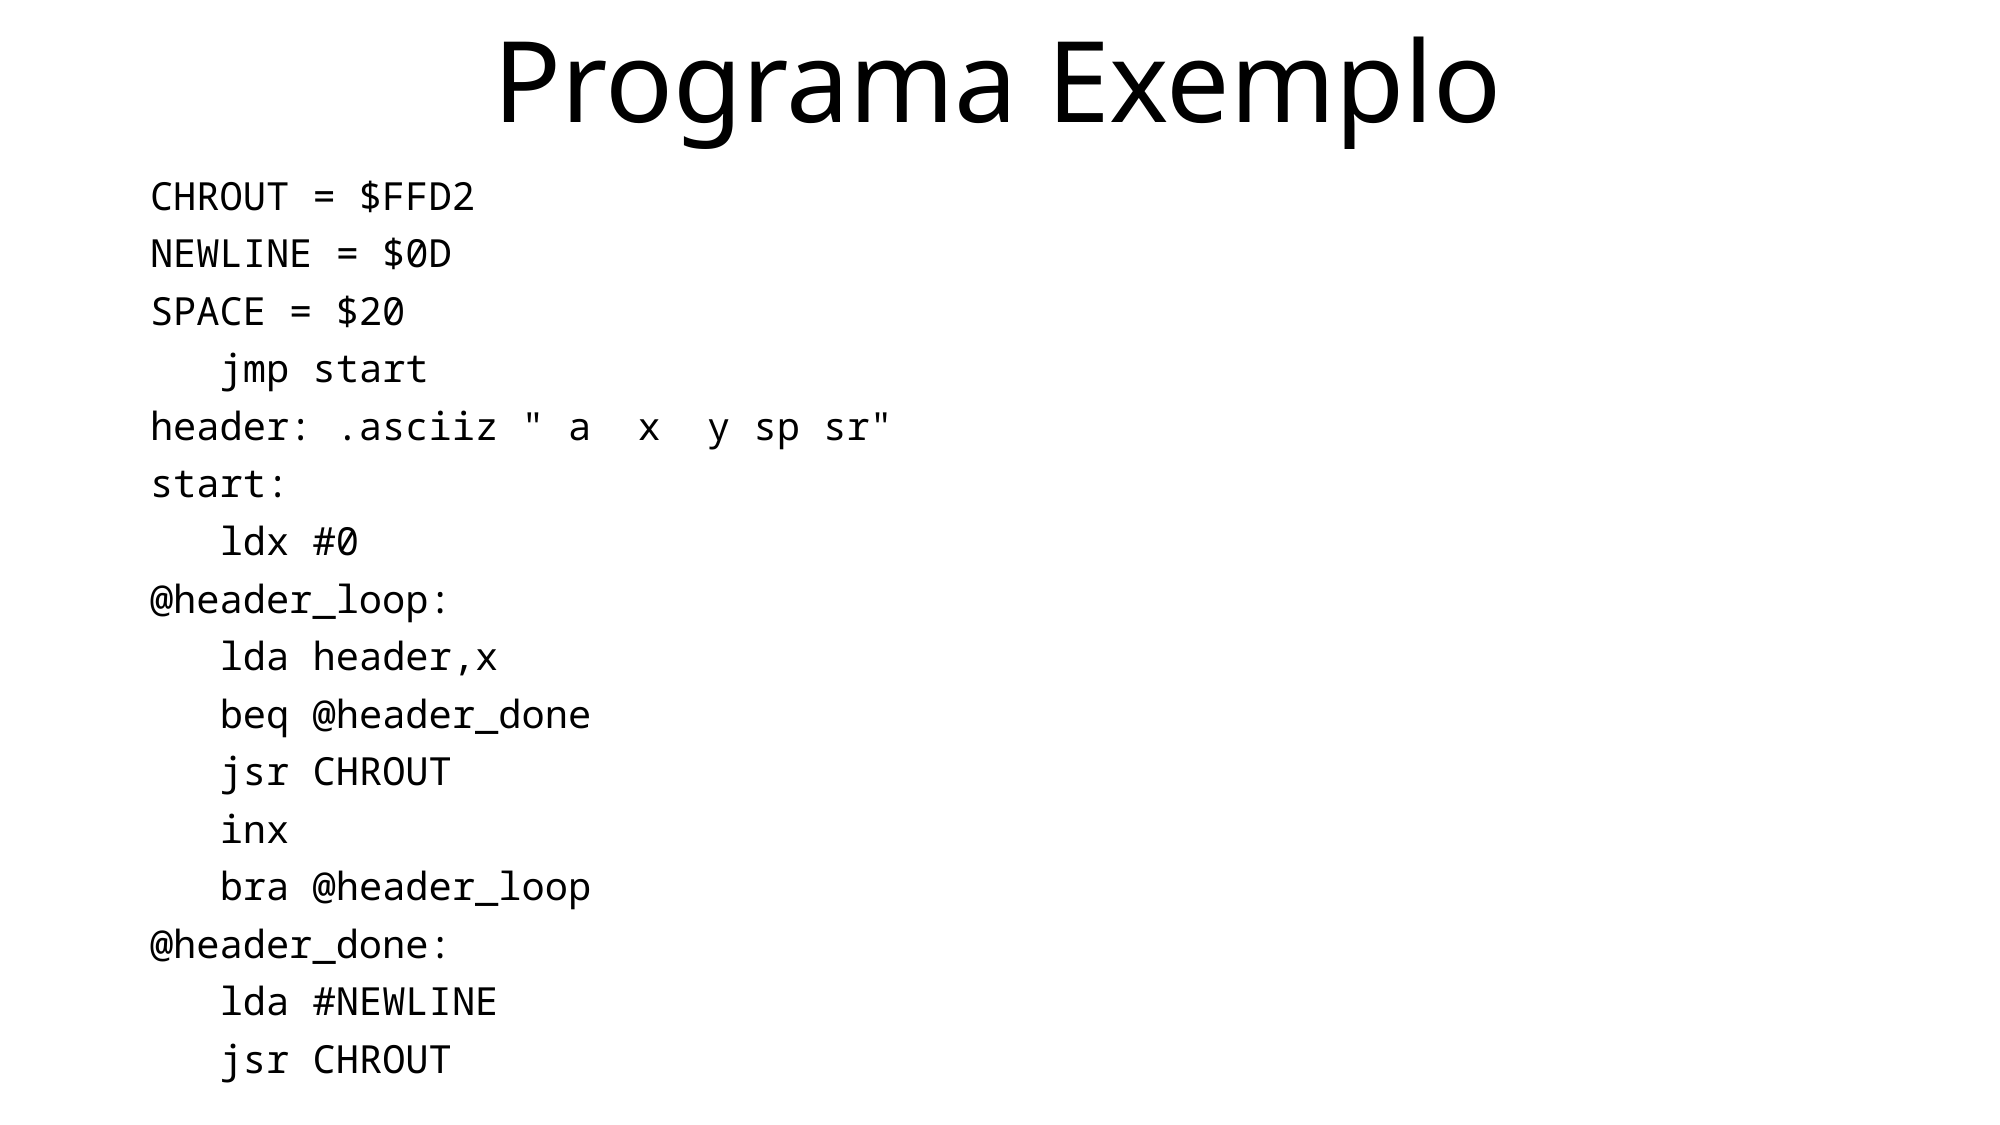

Programa Exemplo
# CHROUT = $FFD2
NEWLINE = $0D
SPACE = $20
 jmp start
header: .asciiz " a x y sp sr"
start:
 ldx #0
@header_loop:
 lda header,x
 beq @header_done
 jsr CHROUT
 inx
 bra @header_loop
@header_done:
 lda #NEWLINE
 jsr CHROUT